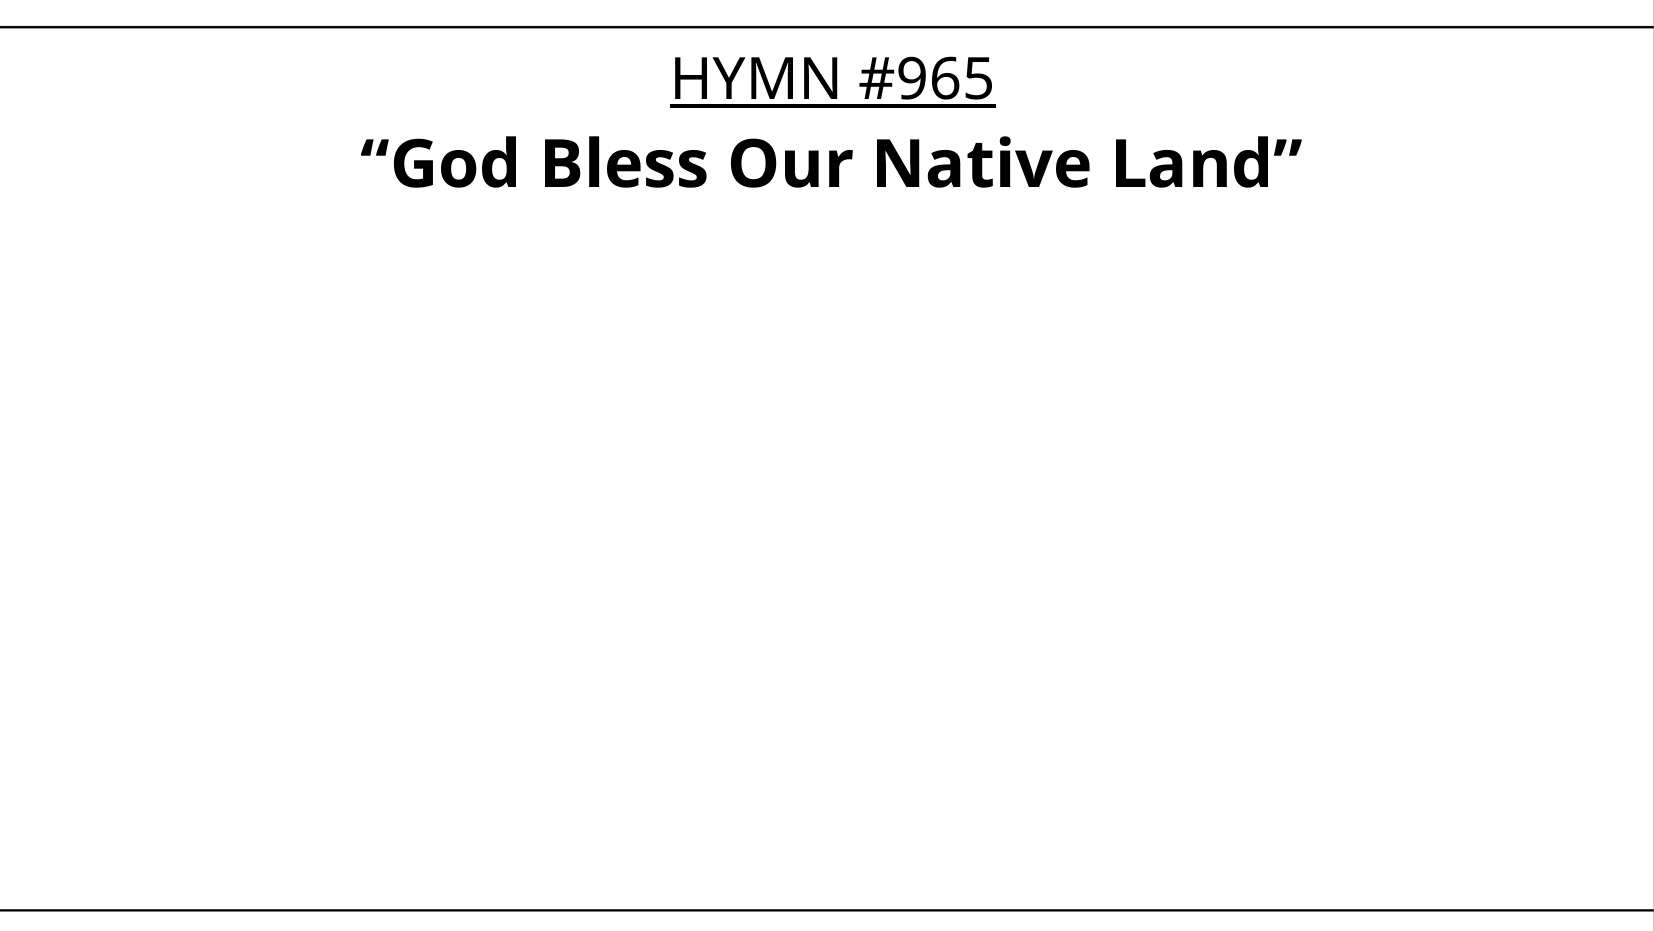

HYMN #965
“God Bless Our Native Land”